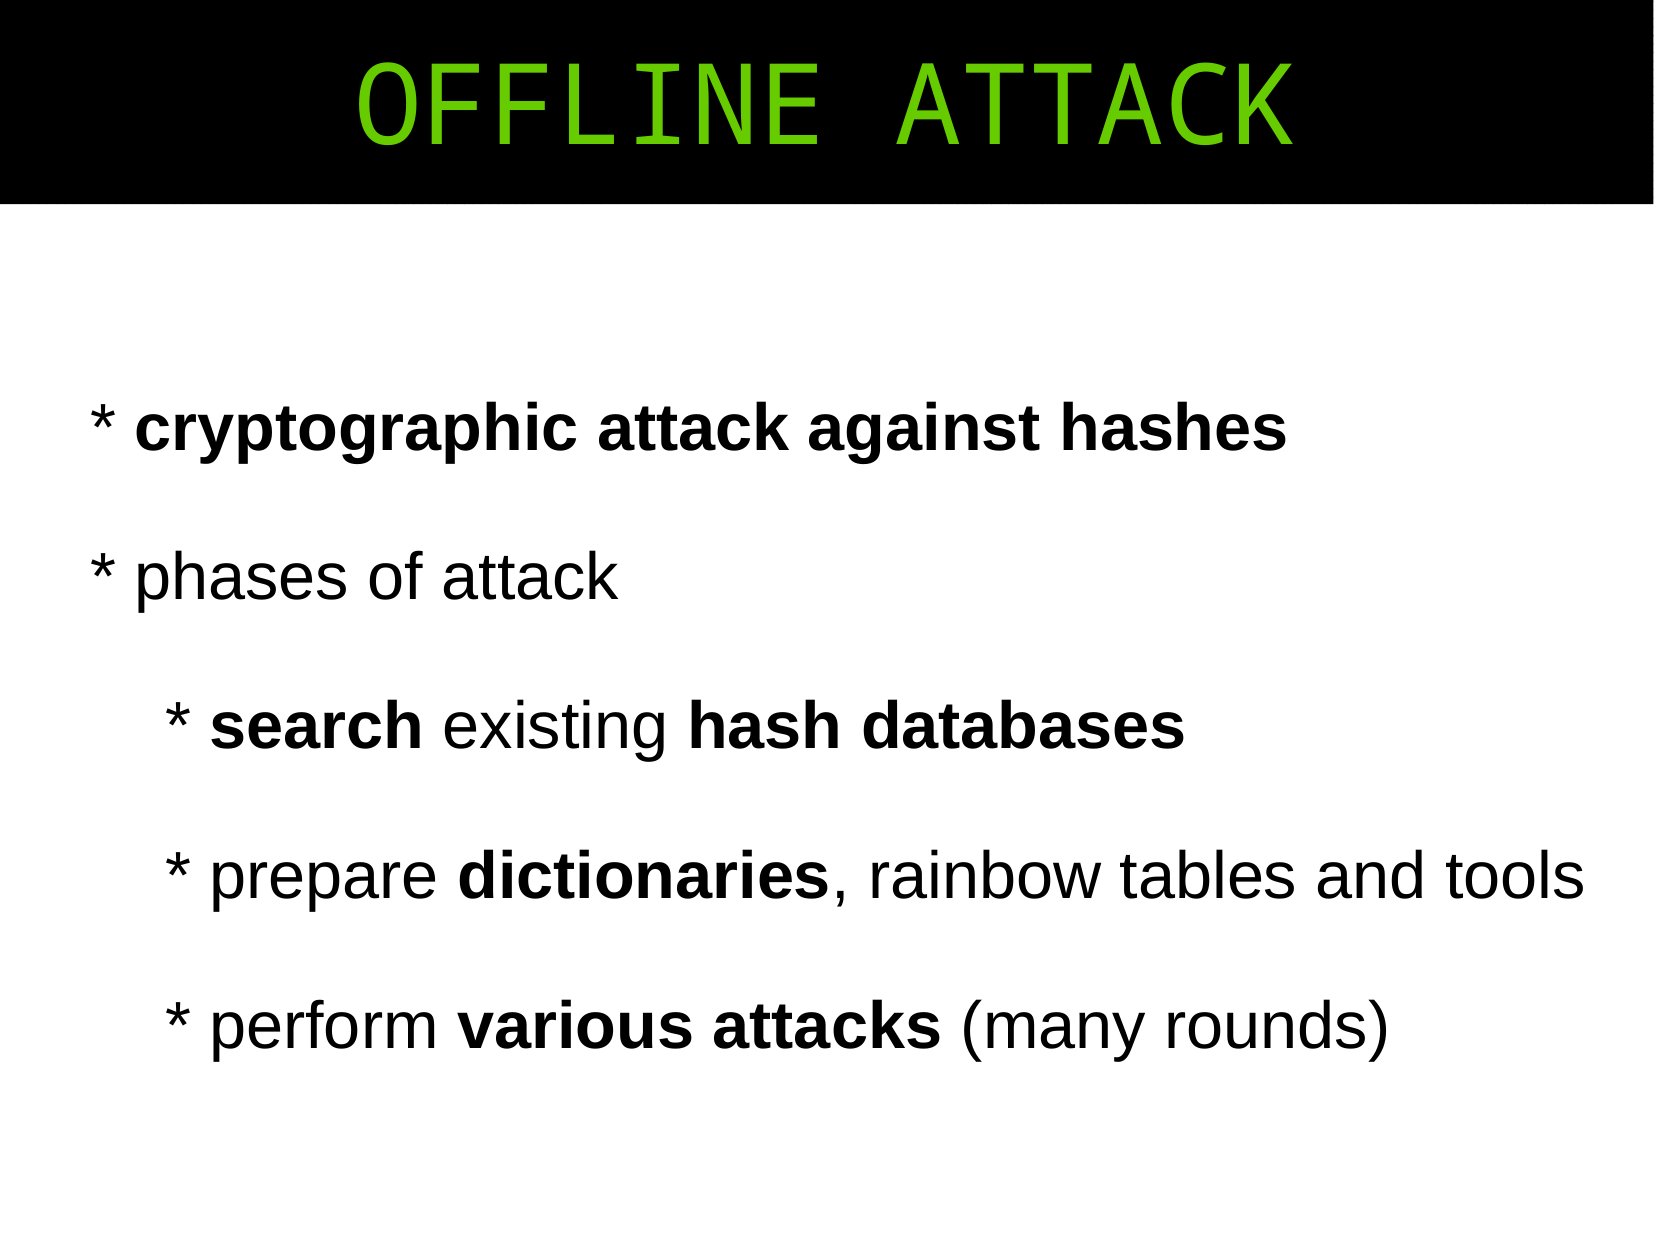

# OFFLINE ATTACK
* cryptographic attack against hashes
* phases of attack
	* search existing hash databases
	* prepare dictionaries, rainbow tables and tools
	* perform various attacks (many rounds)